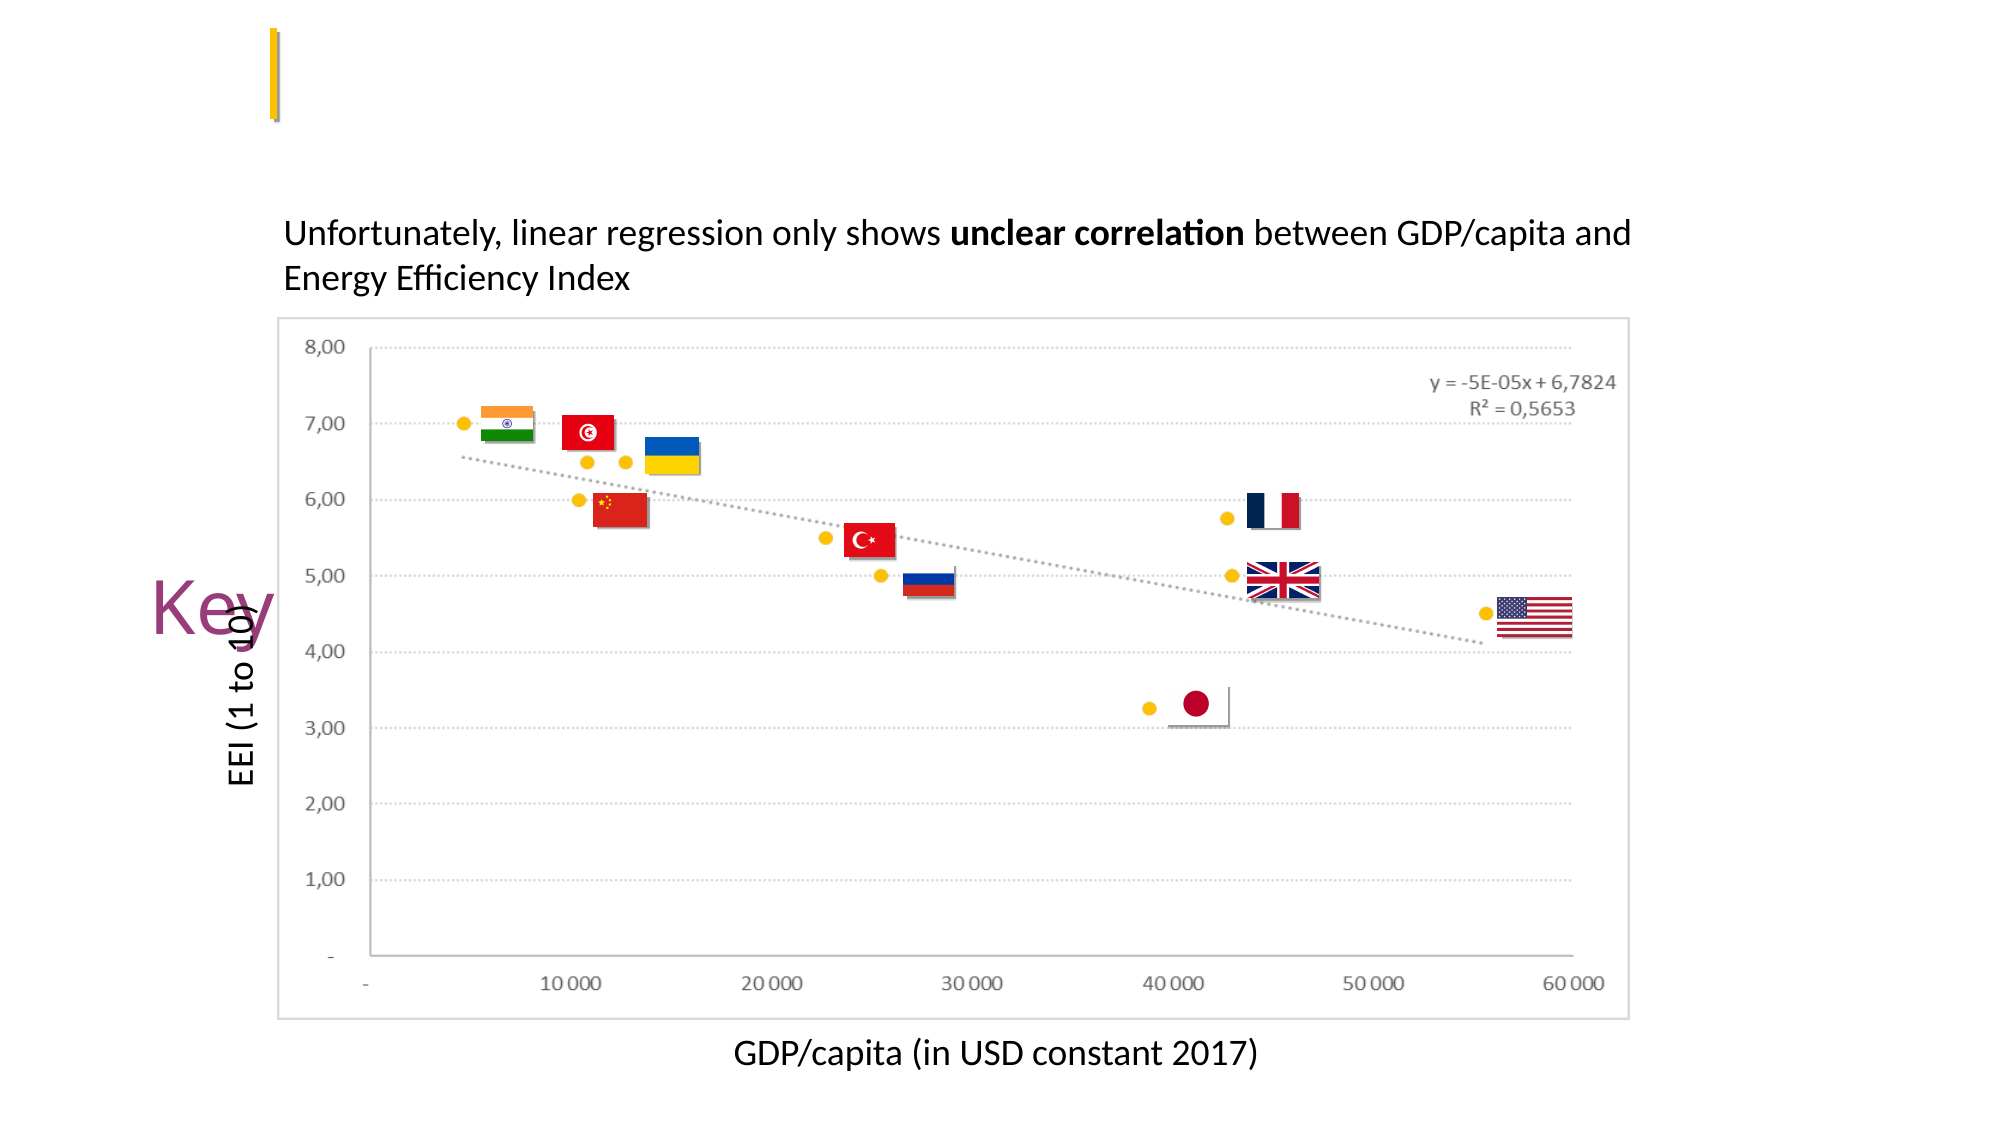

Unfortunately, linear regression only shows unclear correlation between GDP/capita and Energy Efficiency Index
EEI (1 to 10)
GDP/capita (in USD constant 2017)
# Key Takeaways (2/2)
5